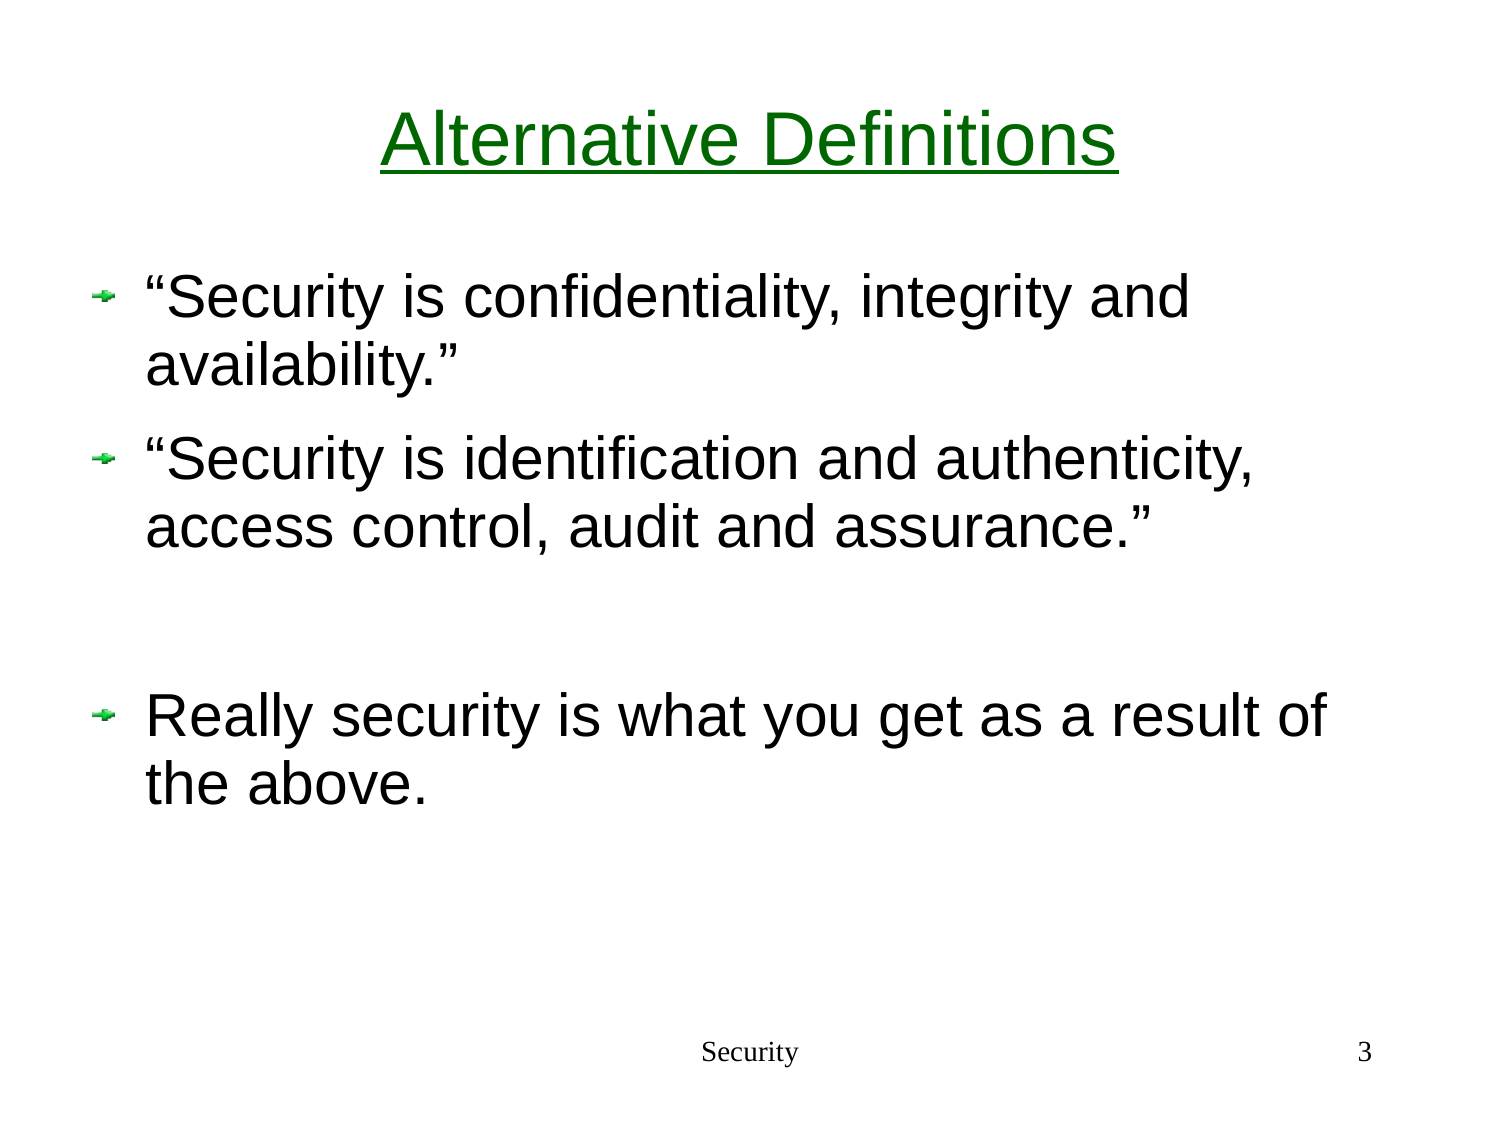

# Alternative Definitions
“Security is confidentiality, integrity and availability.”
“Security is identification and authenticity, access control, audit and assurance.”
Really security is what you get as a result of the above.
Security
2